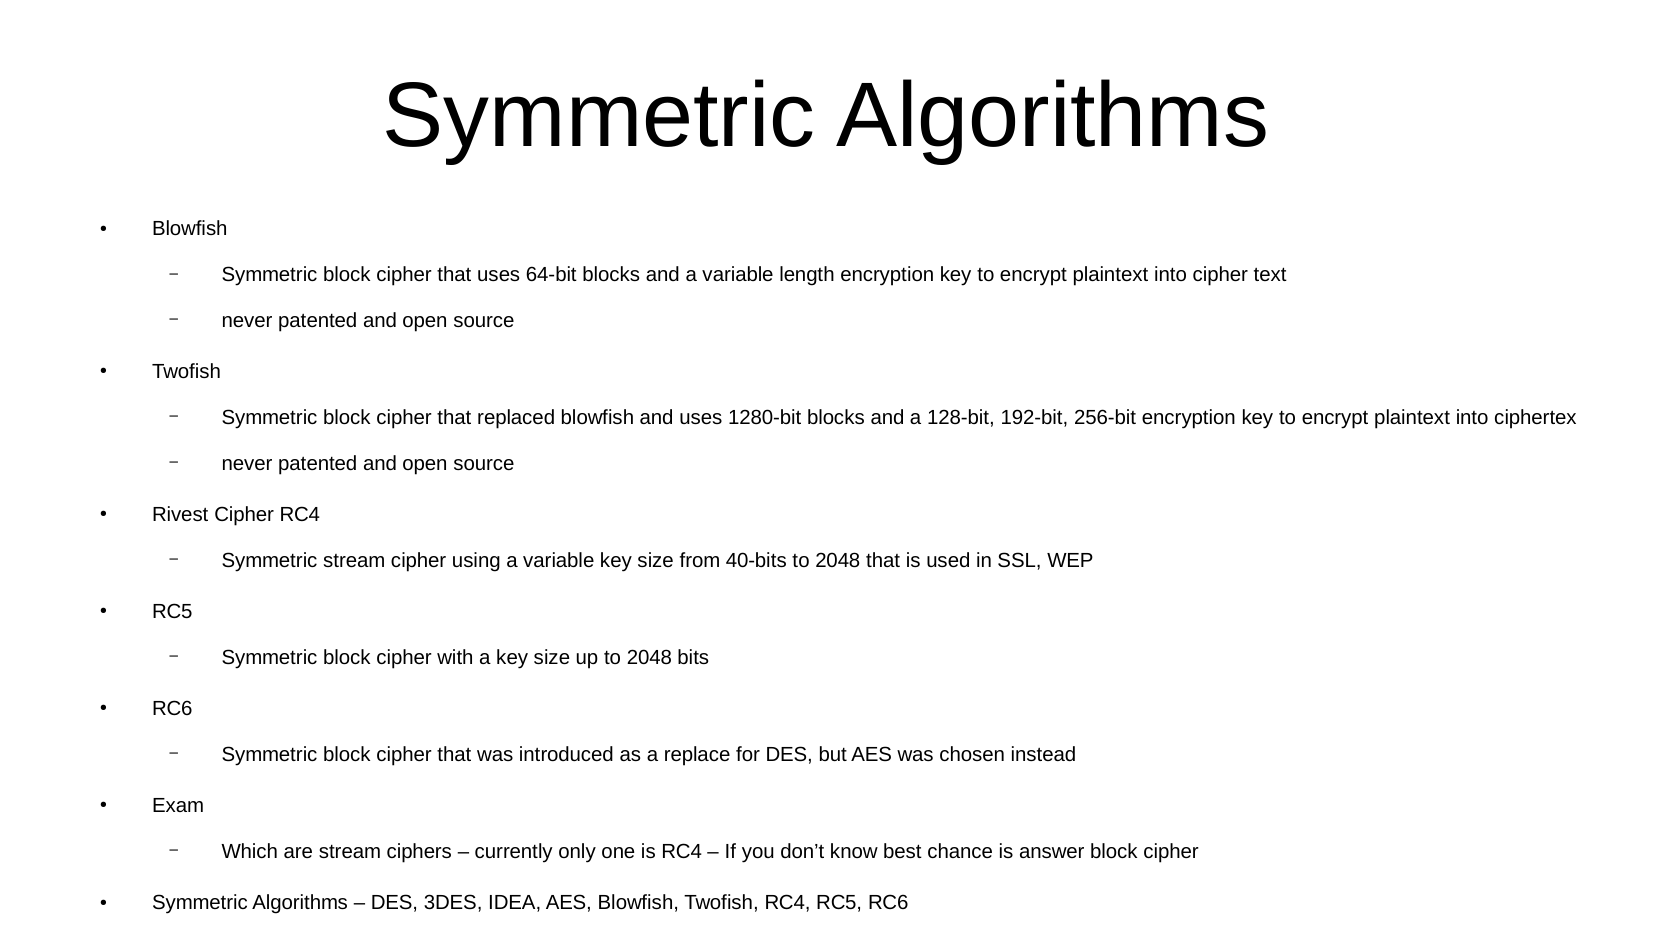

# Symmetric Algorithms
Blowfish
Symmetric block cipher that uses 64-bit blocks and a variable length encryption key to encrypt plaintext into cipher text
never patented and open source
Twofish
Symmetric block cipher that replaced blowfish and uses 1280-bit blocks and a 128-bit, 192-bit, 256-bit encryption key to encrypt plaintext into ciphertex
never patented and open source
Rivest Cipher RC4
Symmetric stream cipher using a variable key size from 40-bits to 2048 that is used in SSL, WEP
RC5
Symmetric block cipher with a key size up to 2048 bits
RC6
Symmetric block cipher that was introduced as a replace for DES, but AES was chosen instead
Exam
Which are stream ciphers – currently only one is RC4 – If you don’t know best chance is answer block cipher
Symmetric Algorithms – DES, 3DES, IDEA, AES, Blowfish, Twofish, RC4, RC5, RC6